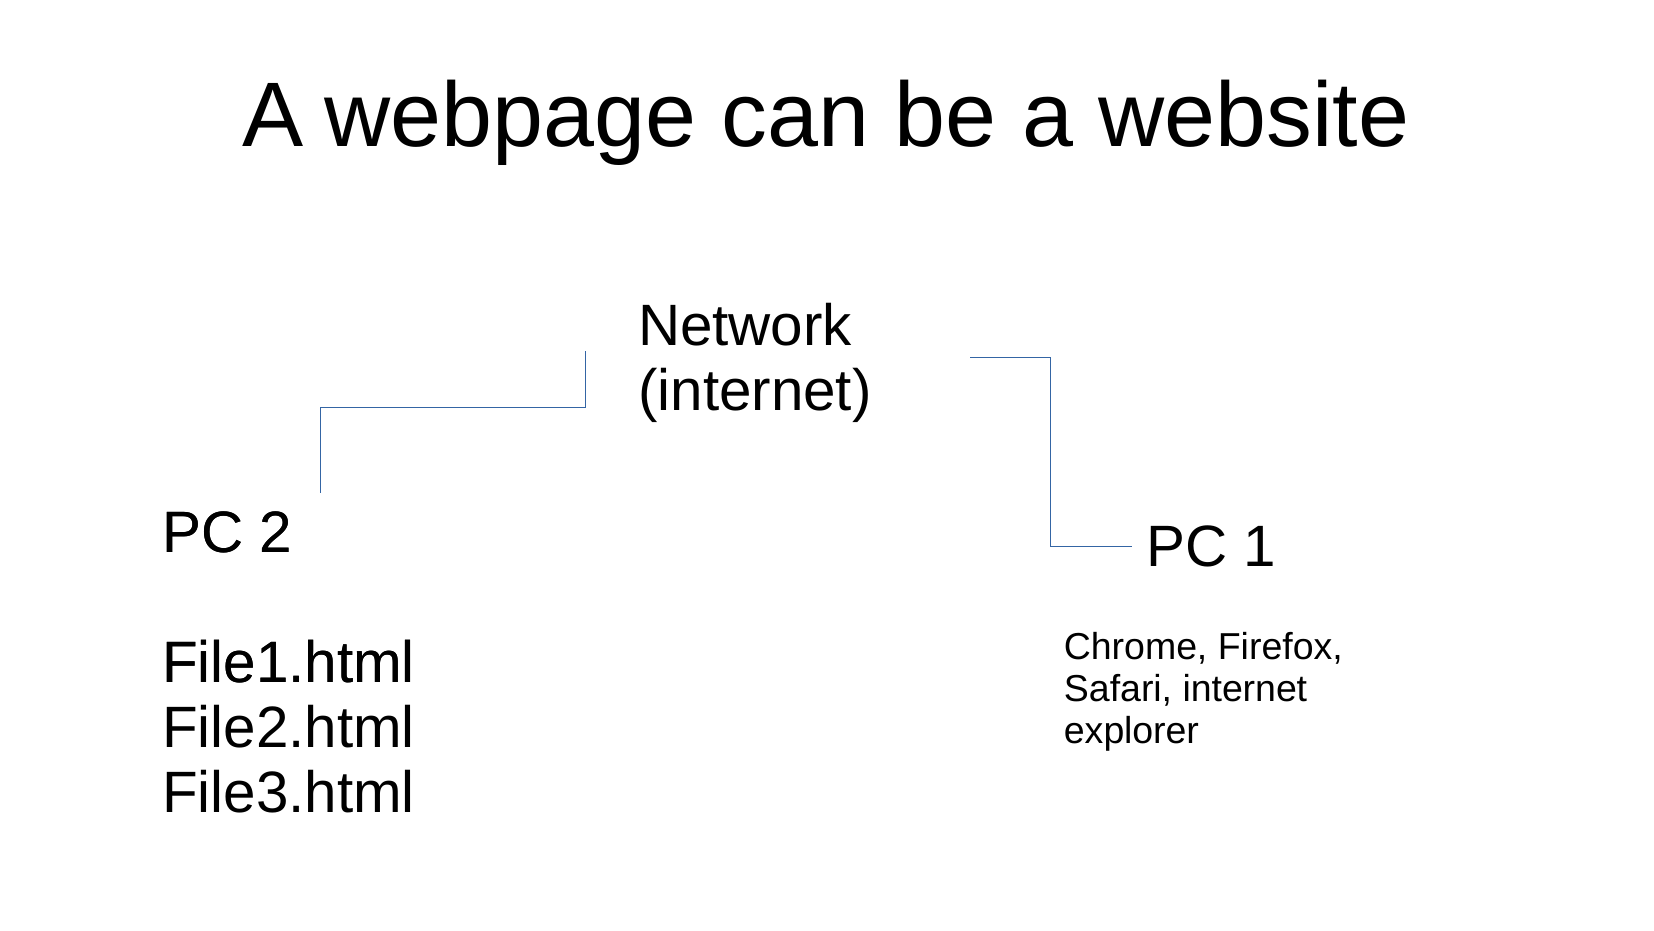

# A webpage can be a website
Network (internet)
PC 2
File1.html
PC 2
File1.html
File2.html
File3.html
PC 1
Chrome, Firefox, Safari, internet explorer